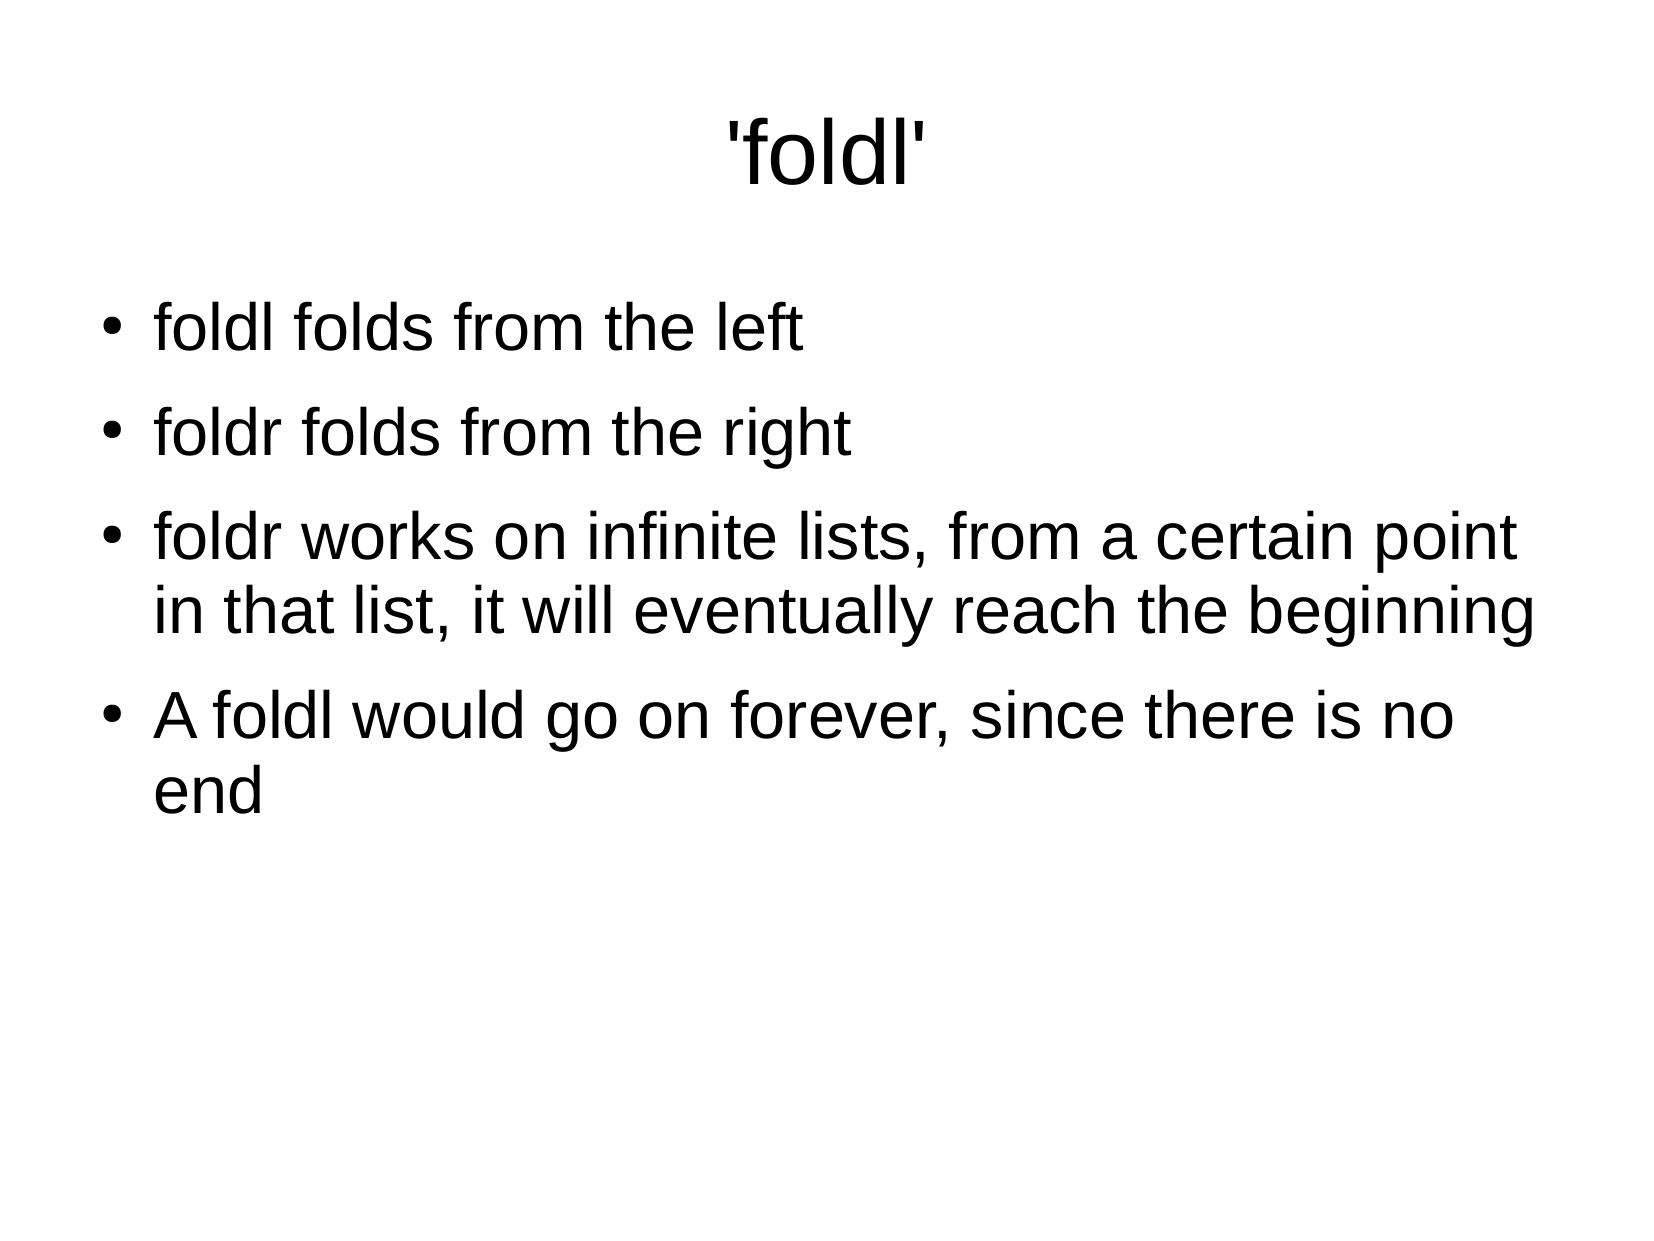

# 'foldl'
foldl folds from the left
foldr folds from the right
foldr works on infinite lists, from a certain point in that list, it will eventually reach the beginning
A foldl would go on forever, since there is no end